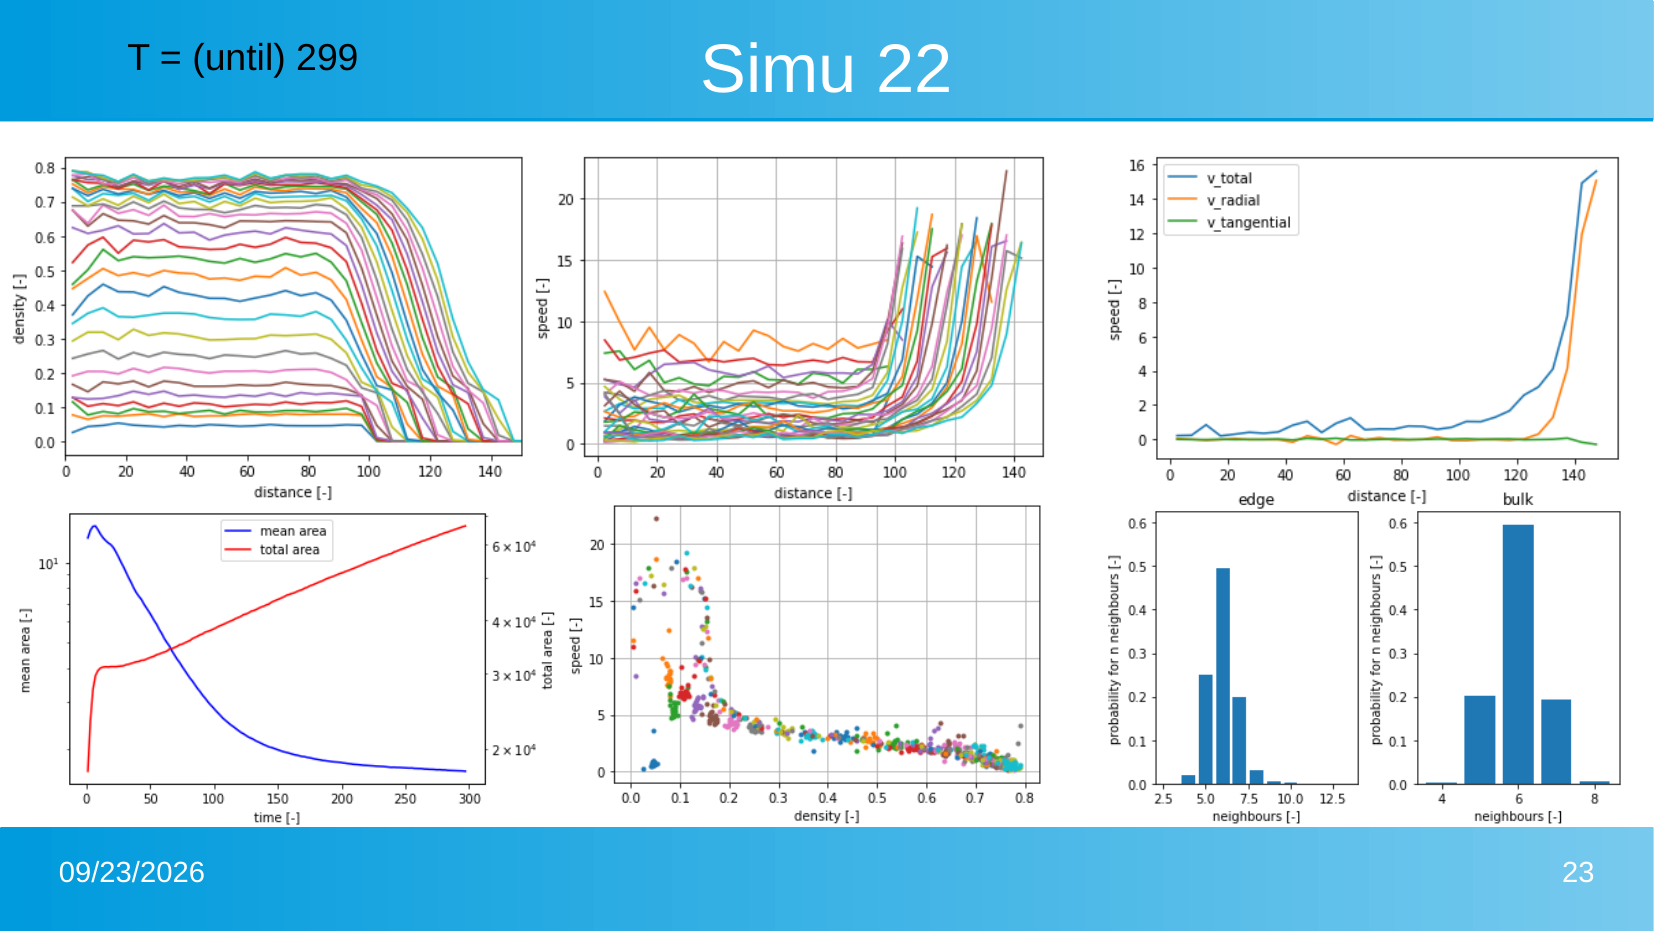

# Simu 22
T = (until) 299
23